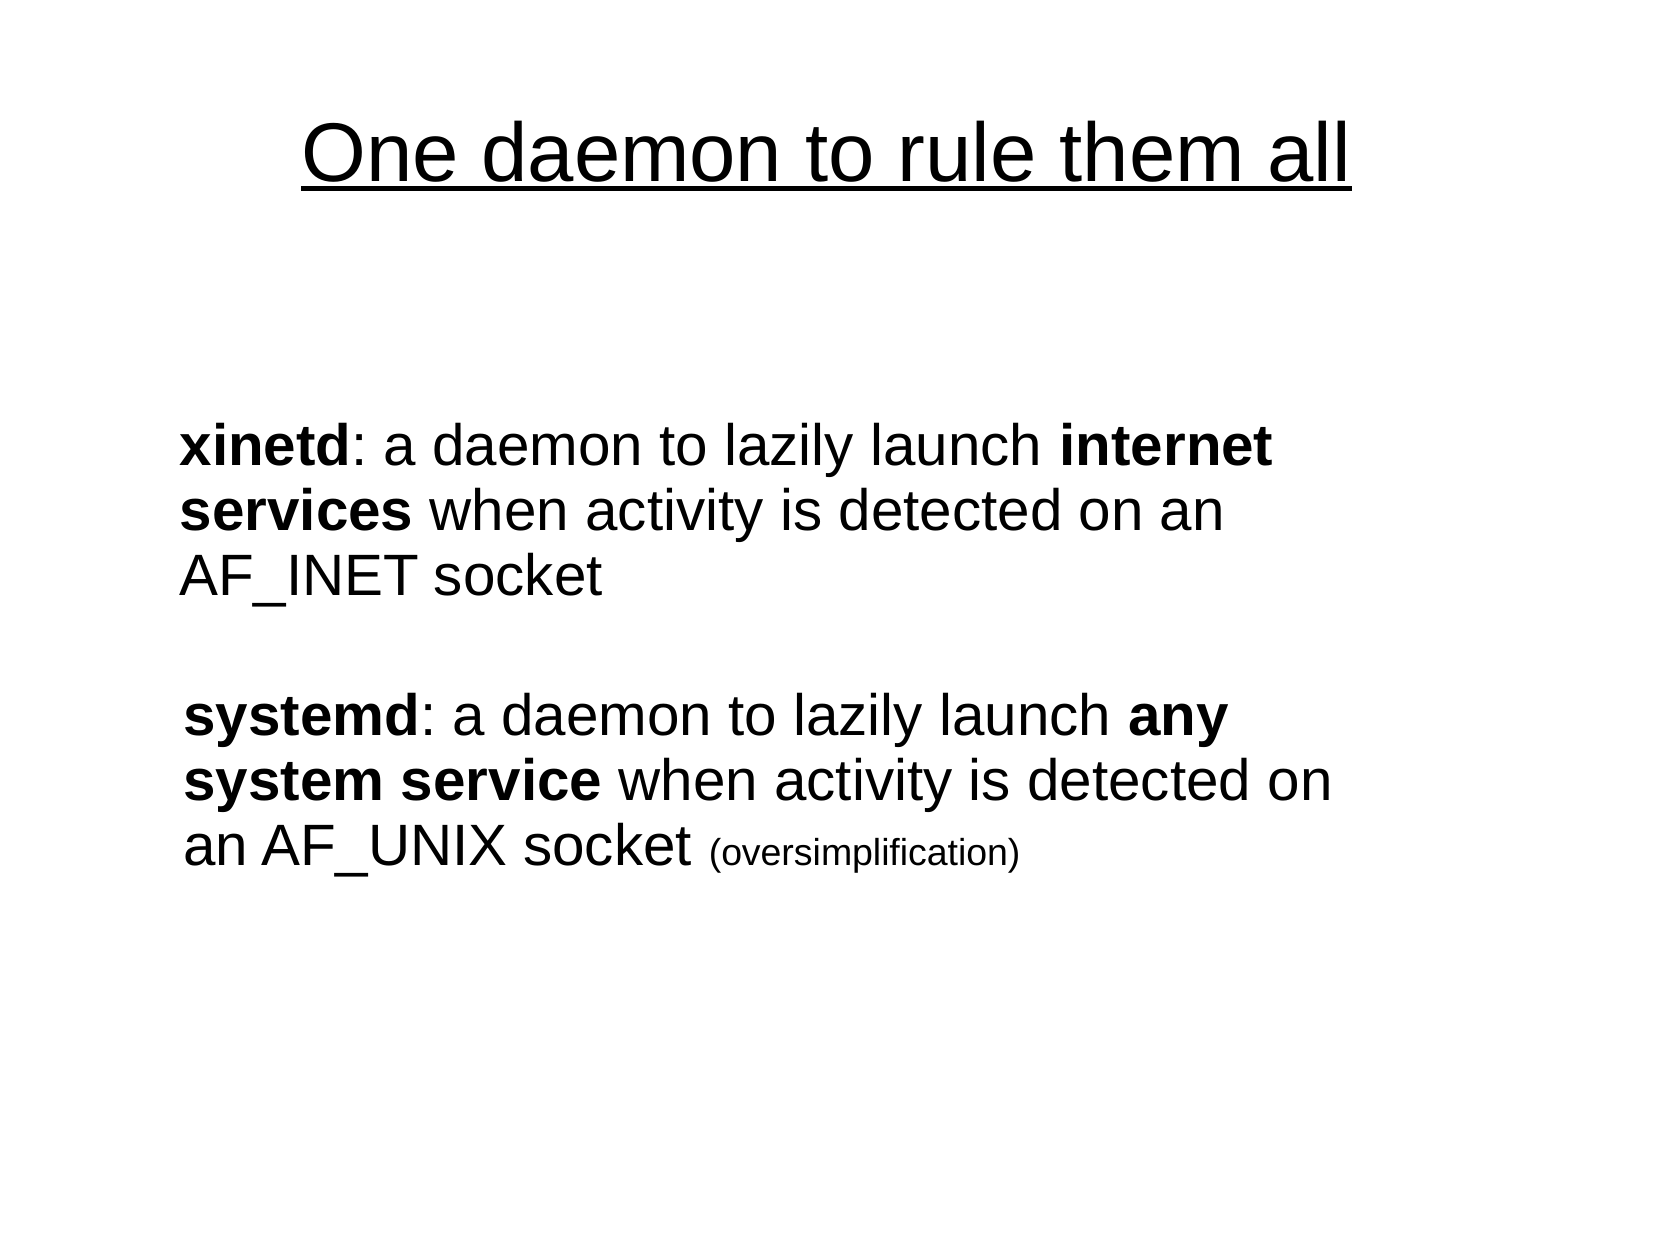

# One daemon to rule them all
xinetd: a daemon to lazily launch internet services when activity is detected on an AF_INET socket
systemd: a daemon to lazily launch any system service when activity is detected on an AF_UNIX socket (oversimplification)